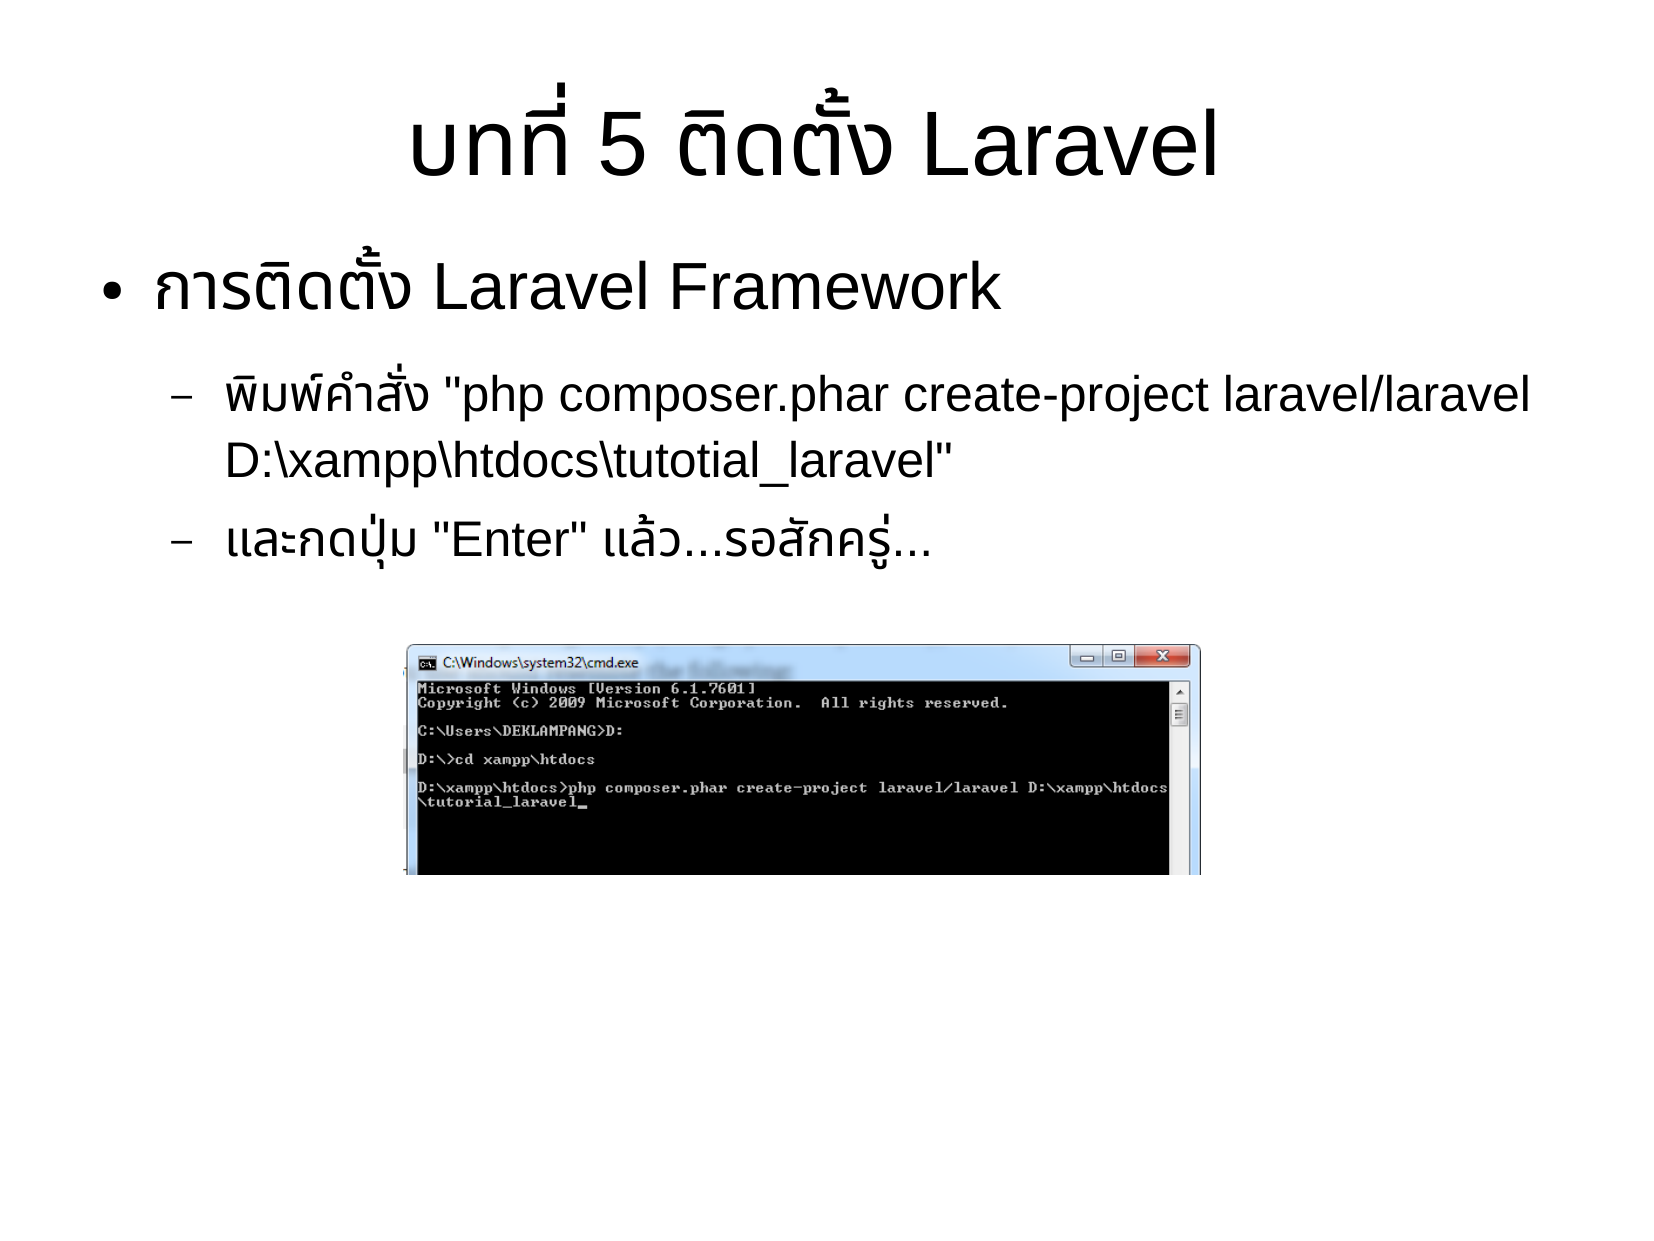

# บทที่ 5 ติดตั้ง Laravel
การติดตั้ง Laravel Framework
พิมพ์คำสั่ง "php composer.phar create-project laravel/laravel D:\xampp\htdocs\tutotial_laravel"
และกดปุ่ม "Enter" แล้ว...รอสักครู่...